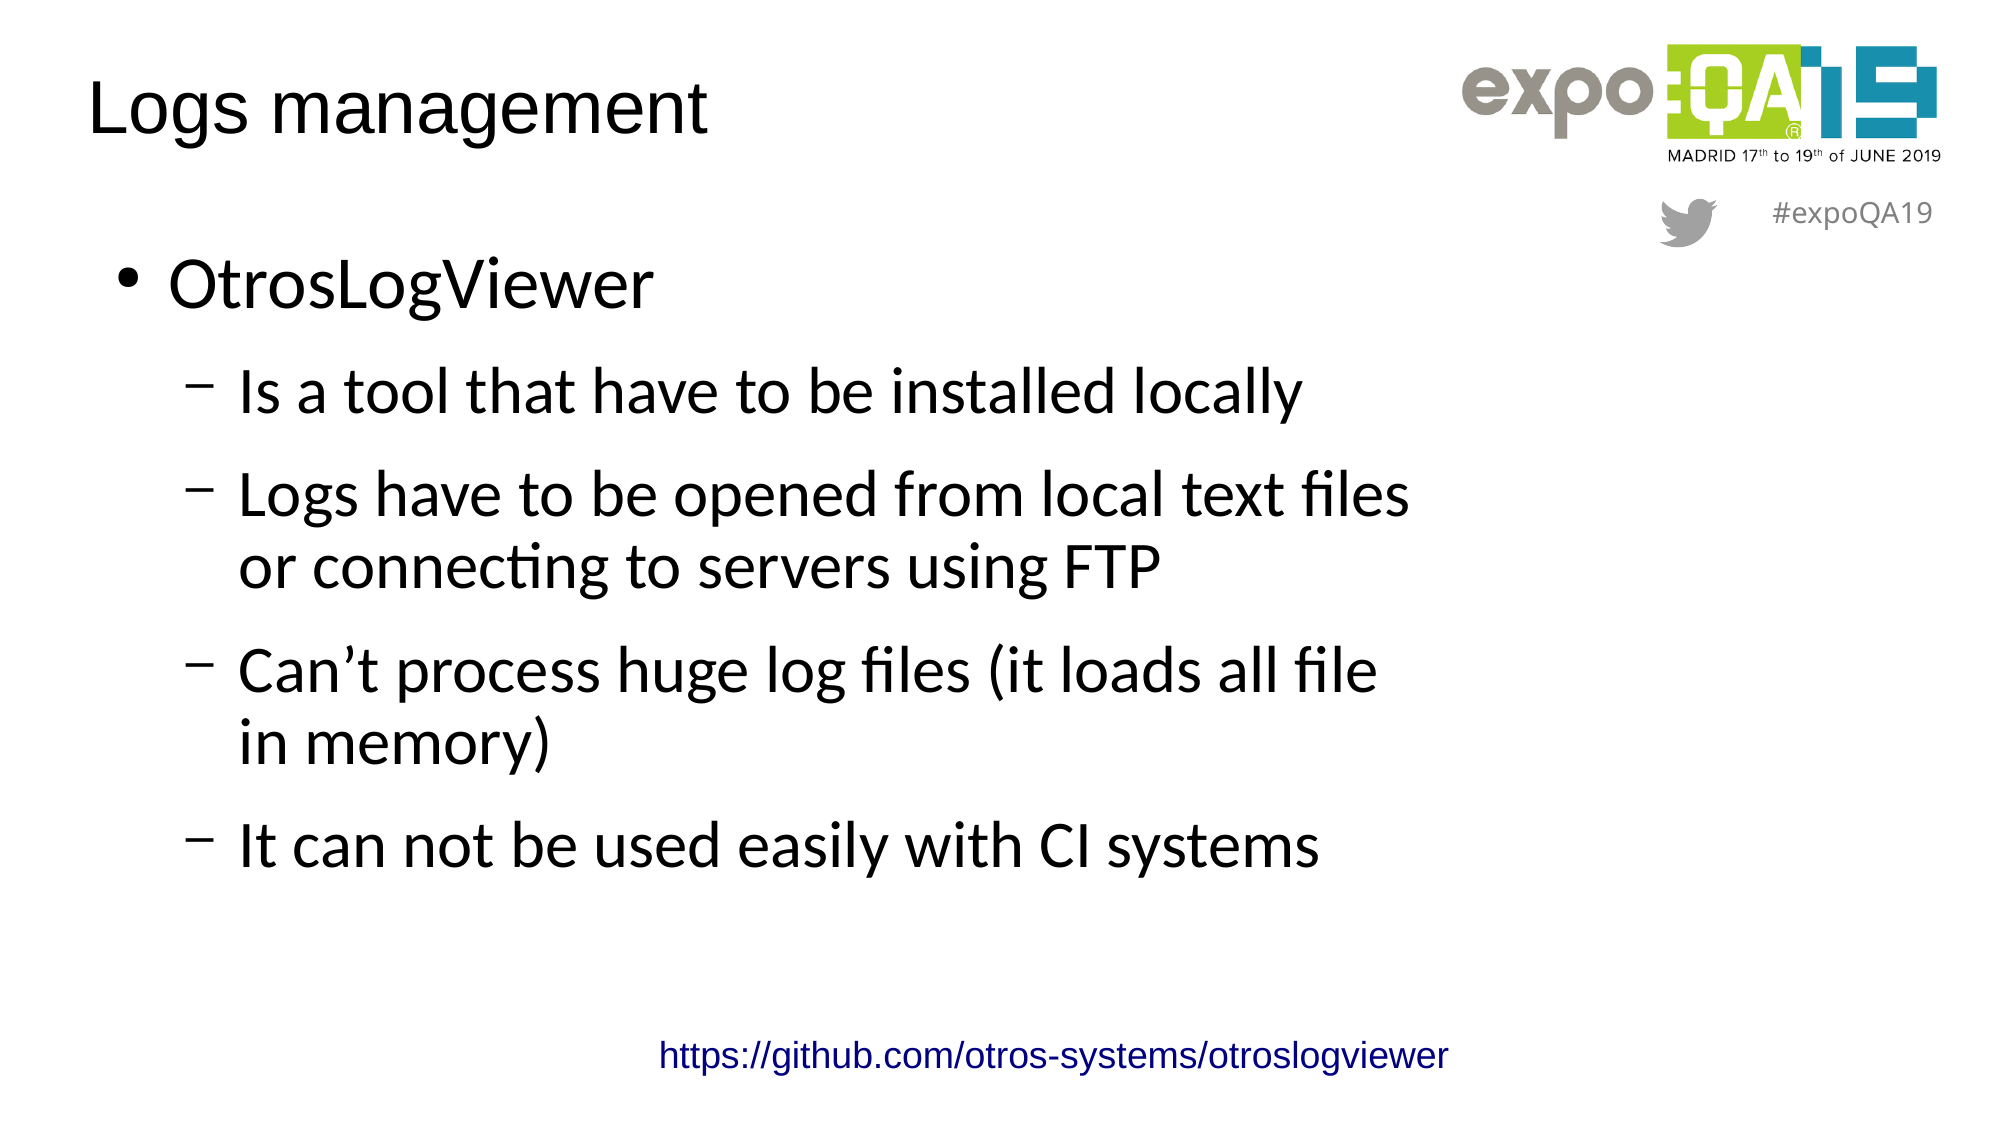

# Logs management
OtrosLogViewer
Is a tool that have to be installed locally
Logs have to be opened from local text files or connecting to servers using FTP
Can’t process huge log files (it loads all file in memory)
It can not be used easily with CI systems
https://github.com/otros-systems/otroslogviewer